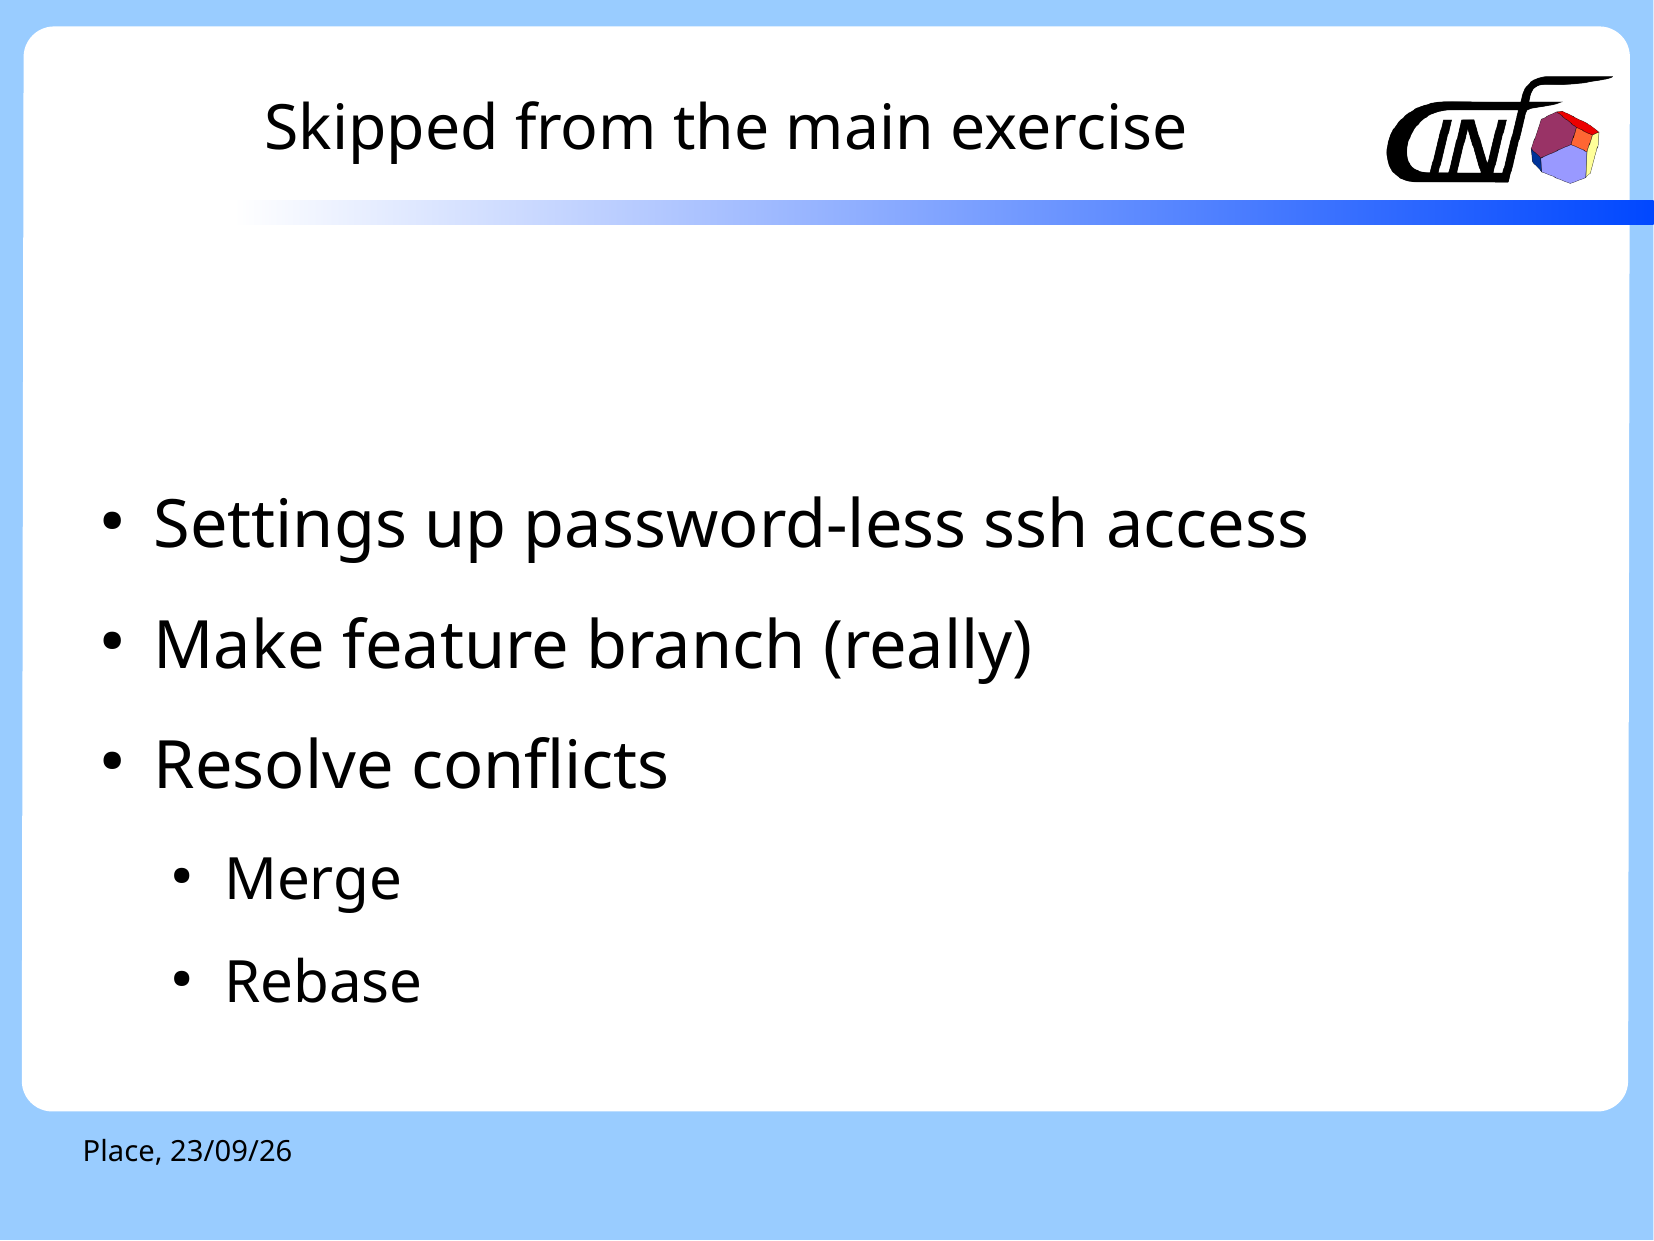

# Skipped from the main exercise
Settings up password-less ssh access
Make feature branch (really)
Resolve conflicts
Merge
Rebase